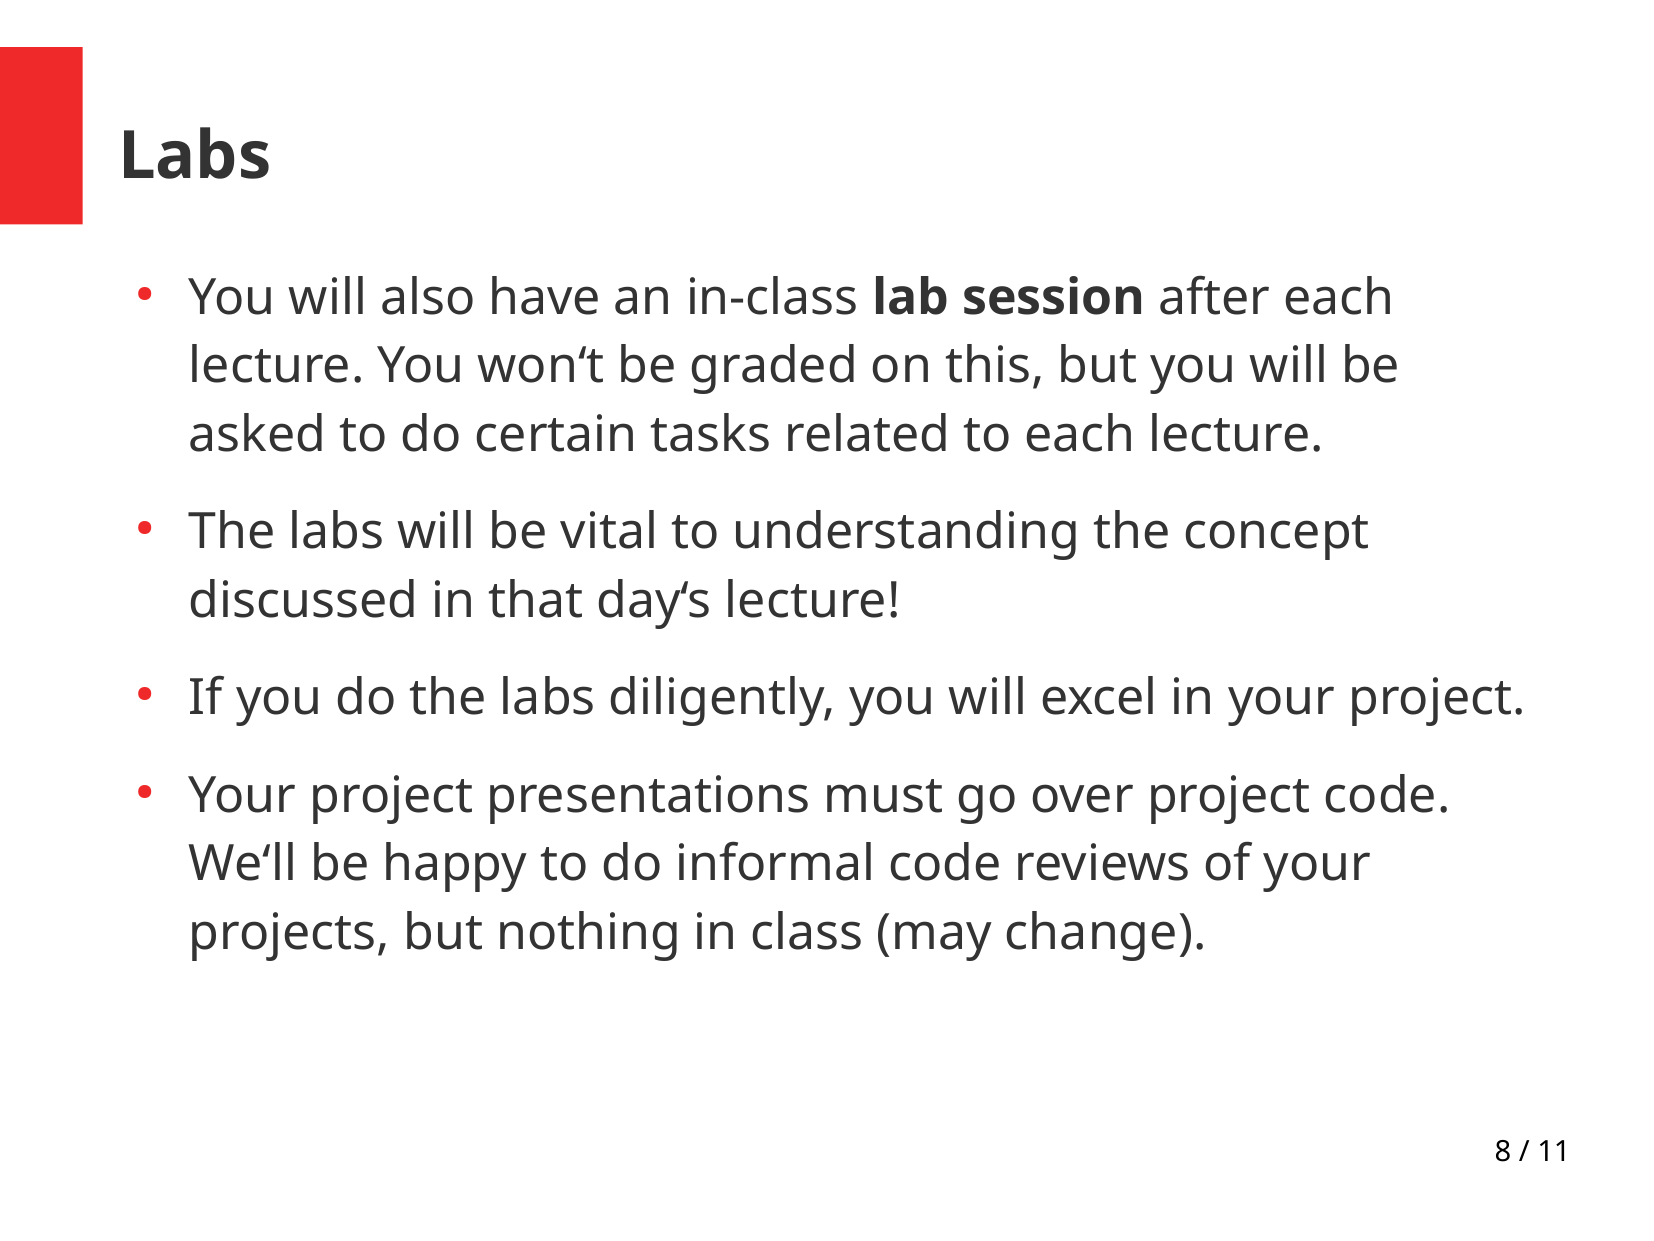

# Labs
You will also have an in-class lab session after each lecture. You won‘t be graded on this, but you will be asked to do certain tasks related to each lecture.
The labs will be vital to understanding the concept discussed in that day‘s lecture!
If you do the labs diligently, you will excel in your project.
Your project presentations must go over project code. We‘ll be happy to do informal code reviews of your projects, but nothing in class (may change).
8